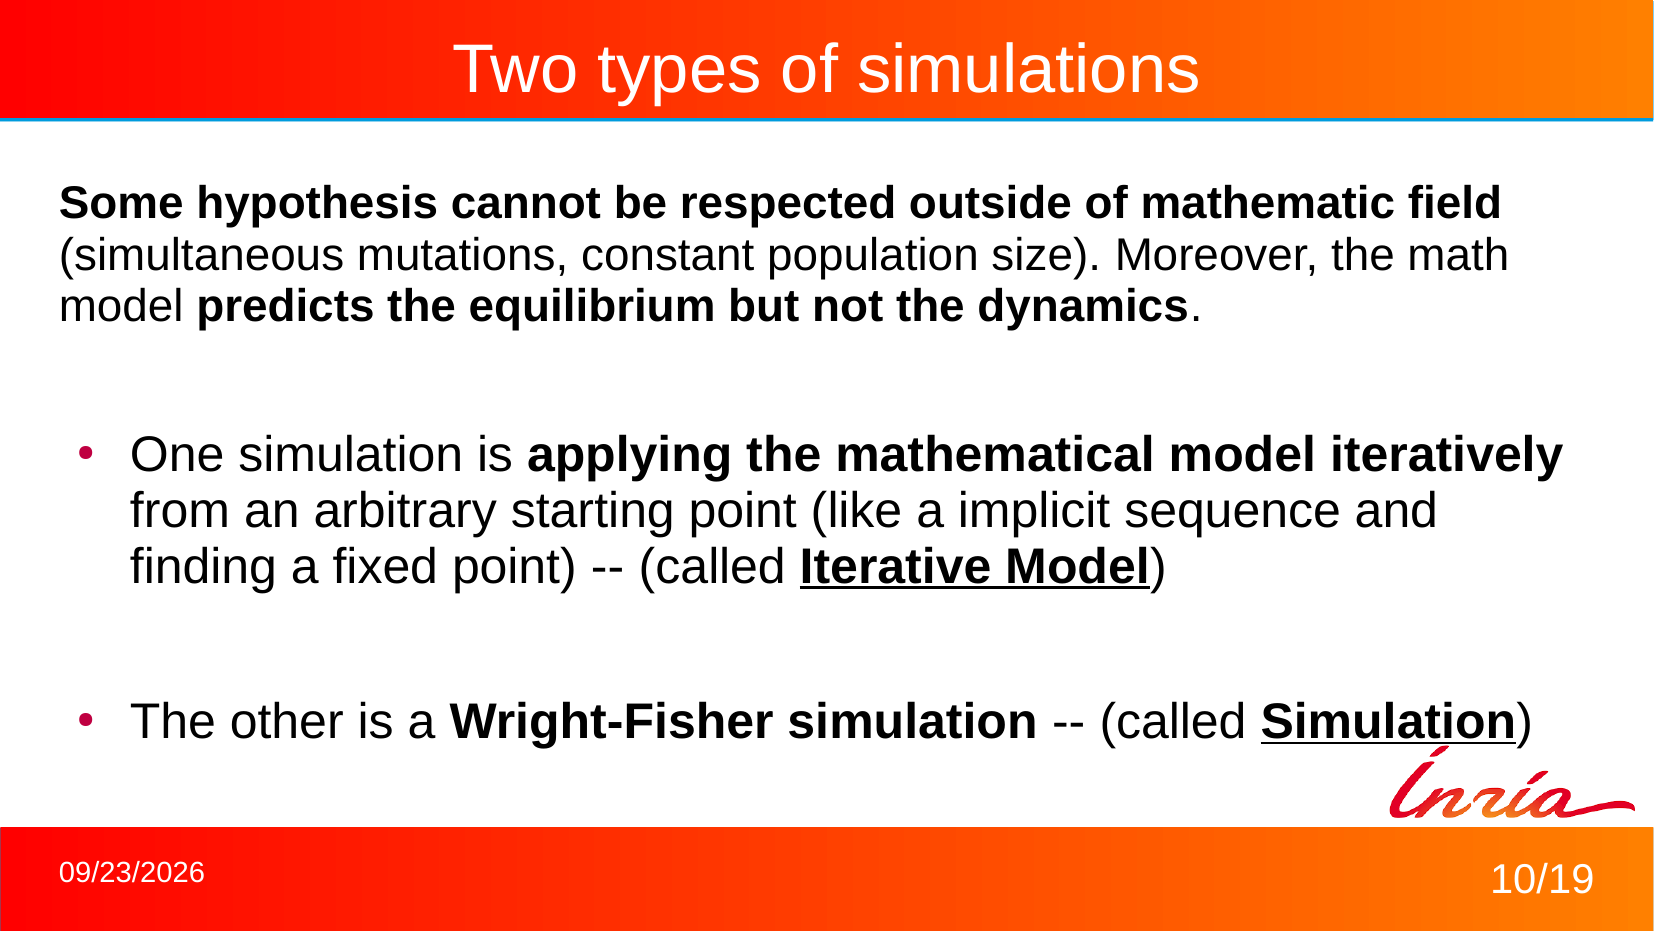

# Two types of simulations
Some hypothesis cannot be respected outside of mathematic field (simultaneous mutations, constant population size). Moreover, the math model predicts the equilibrium but not the dynamics.
One simulation is applying the mathematical model iteratively from an arbitrary starting point (like a implicit sequence and finding a fixed point) -- (called Iterative Model)
The other is a Wright-Fisher simulation -- (called Simulation)
10